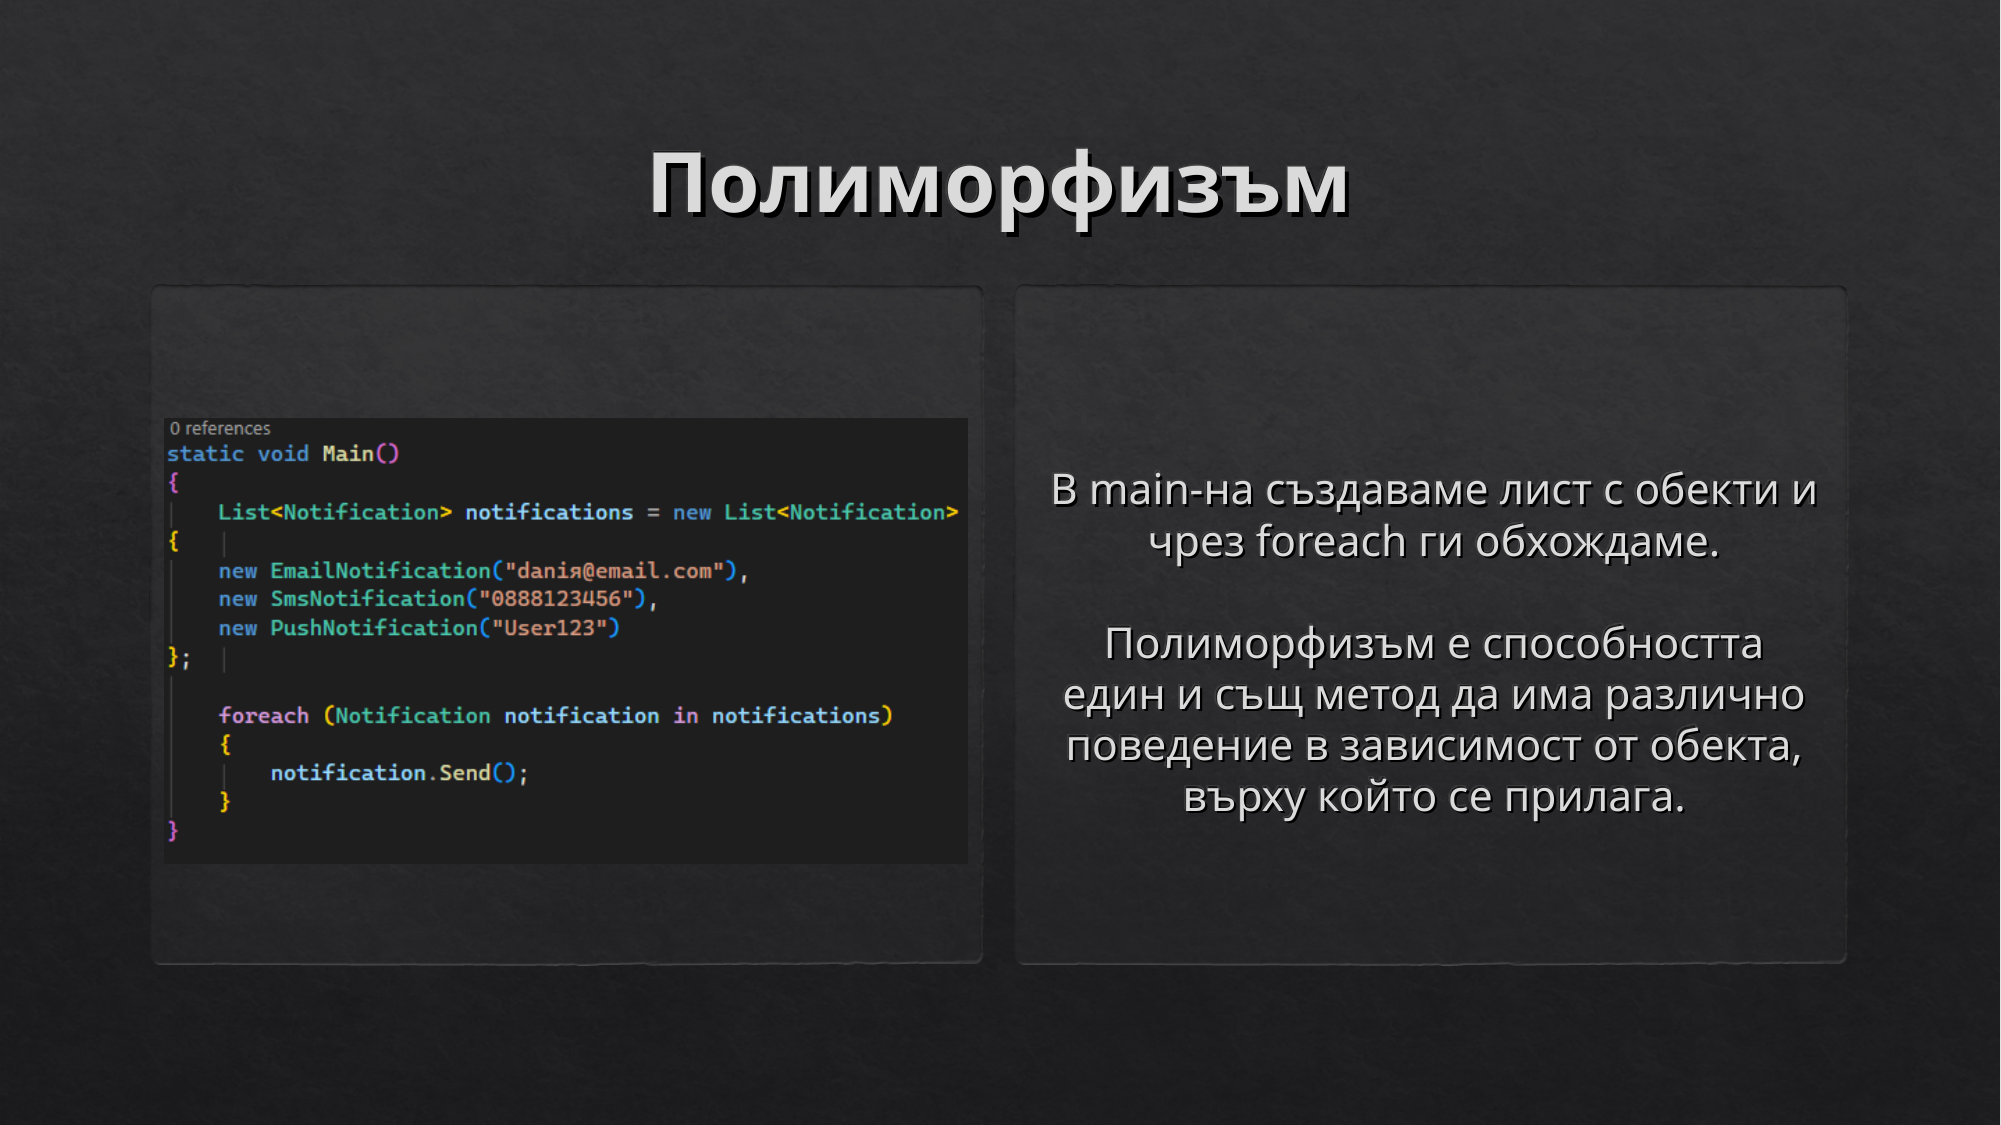

# Полиморфизъм
В main-на създаваме лист с обекти и чрез foreach ги обхождаме.
Полиморфизъм е способността един и същ метод да има различно поведение в зависимост от обекта, върху който се прилага.